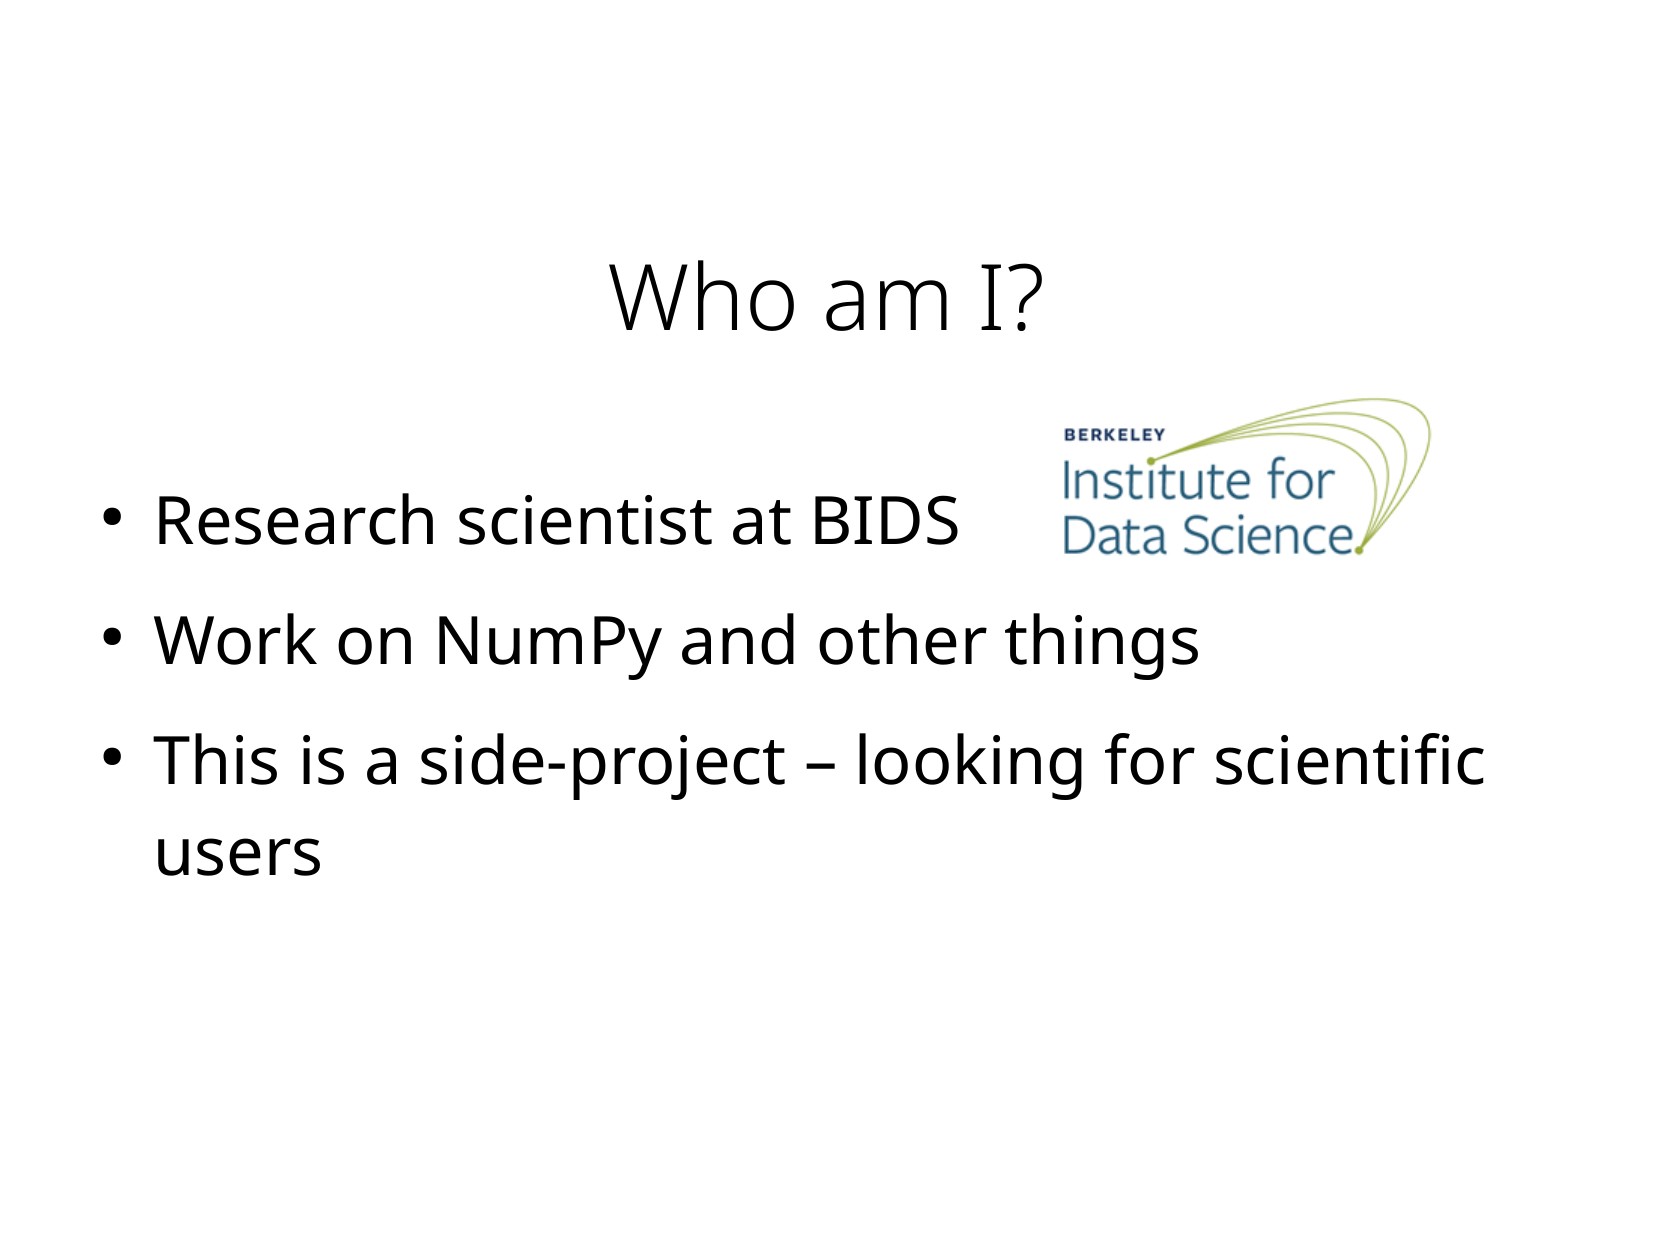

# Who am I?
Research scientist at BIDS
Work on NumPy and other things
This is a side-project – looking for scientific users